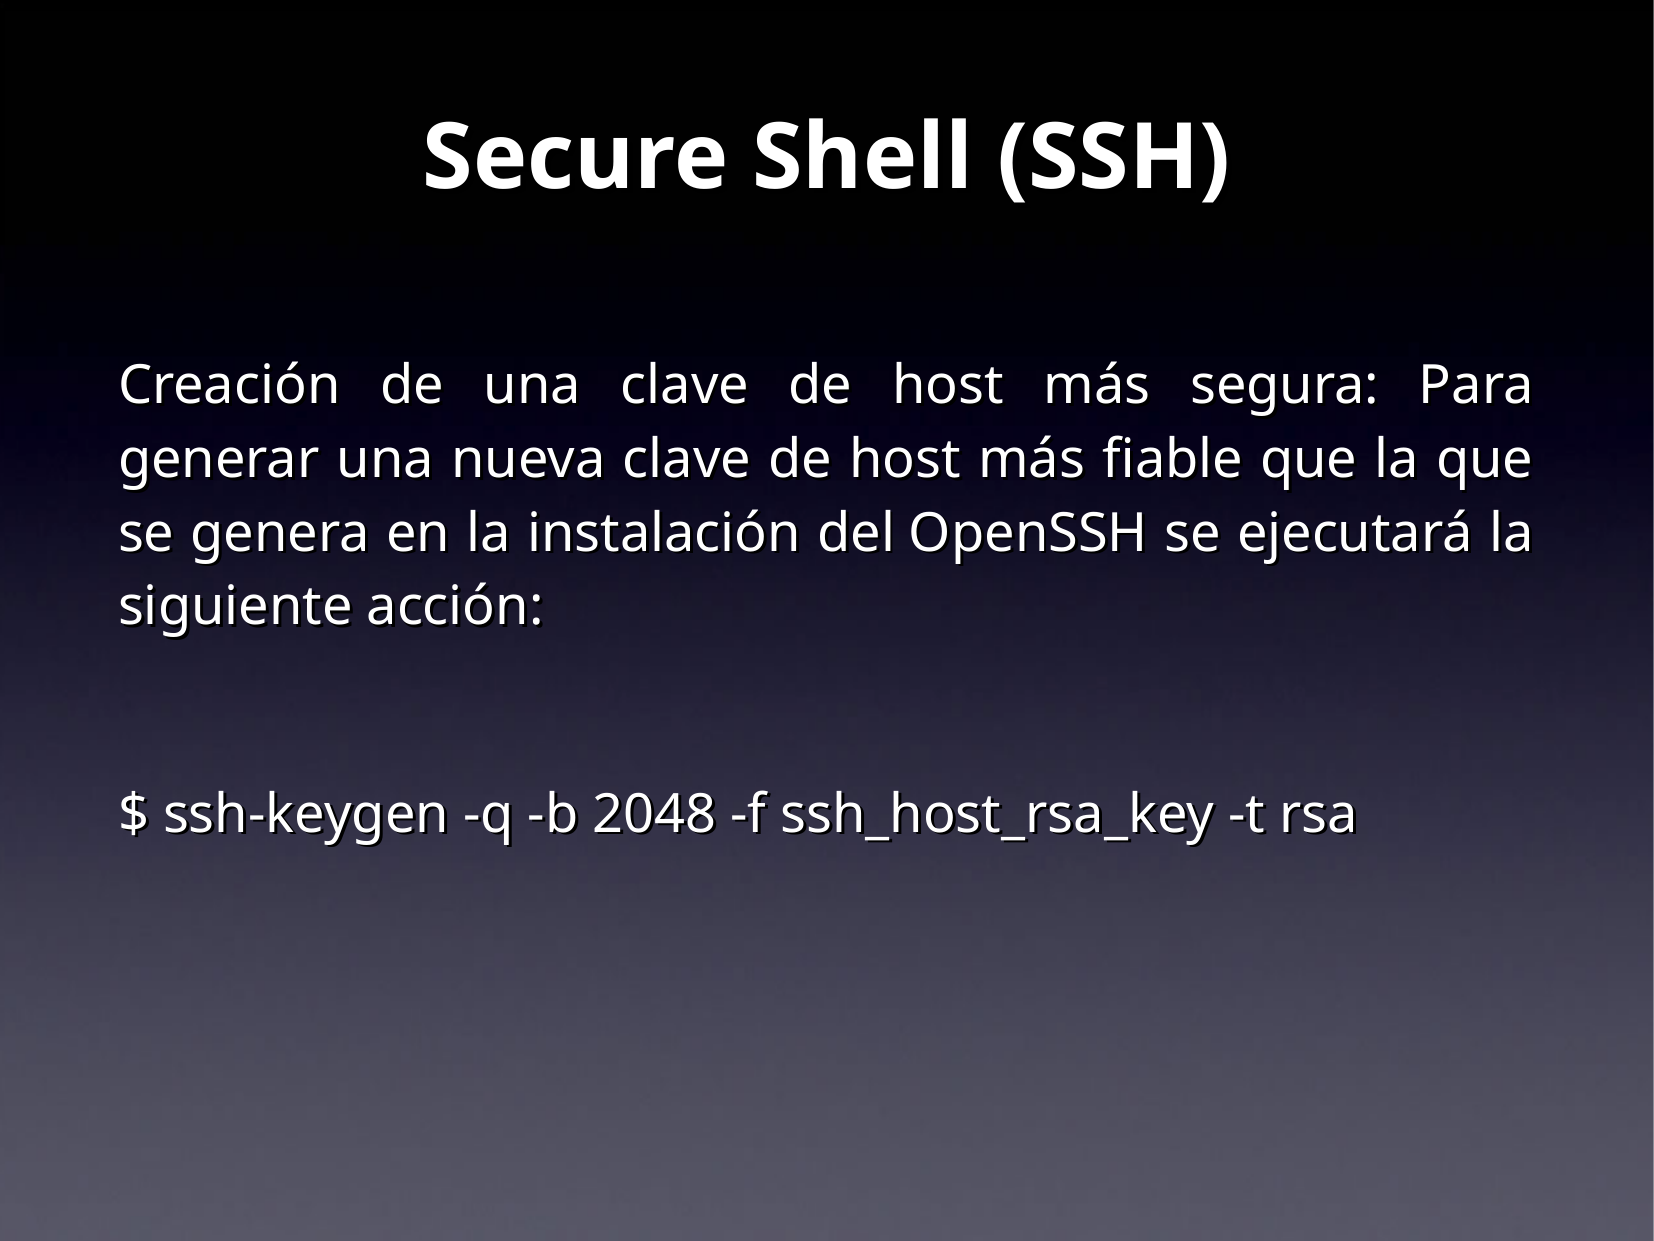

# Secure Shell (SSH)
Creación de una clave de host más segura: Para generar una nueva clave de host más fiable que la que se genera en la instalación del OpenSSH se ejecutará la siguiente acción:
$ ssh-keygen -q -b 2048 -f ssh_host_rsa_key -t rsa